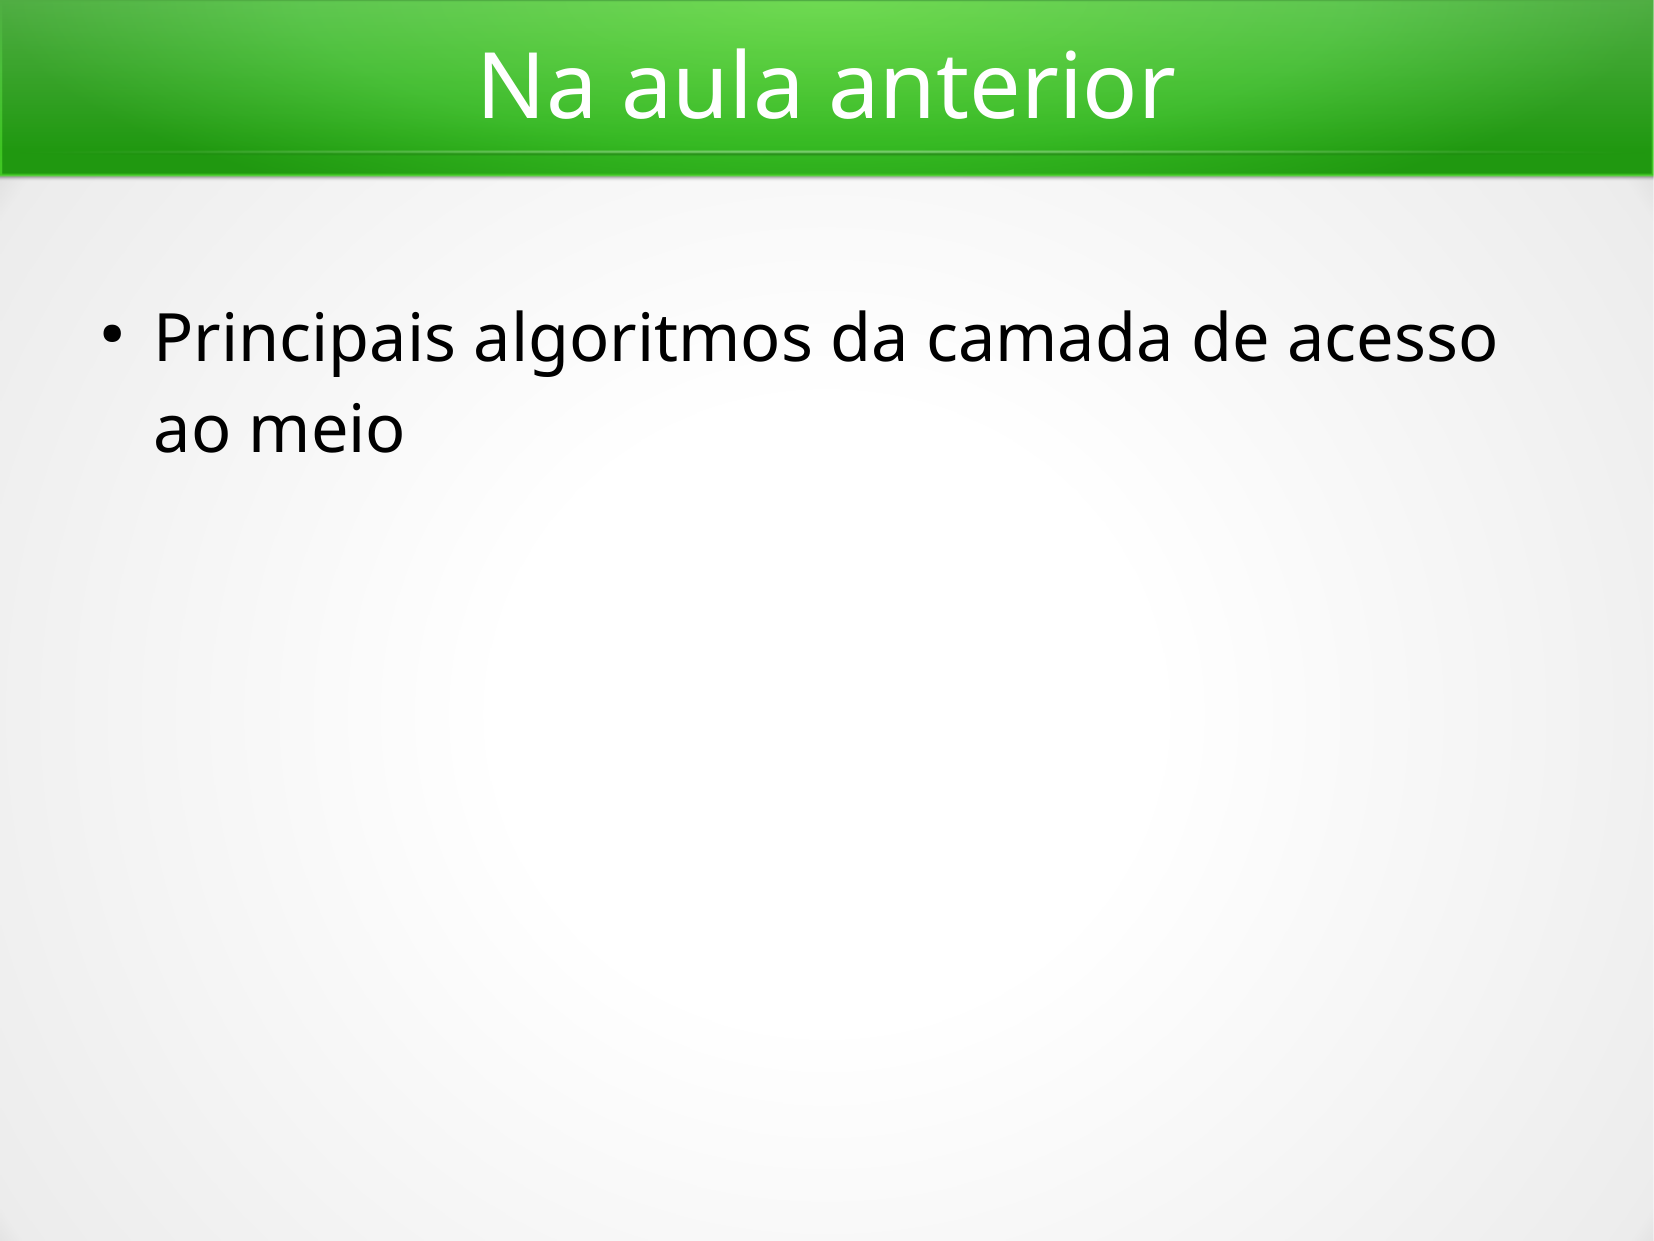

# Na aula anterior
Principais algoritmos da camada de acesso ao meio